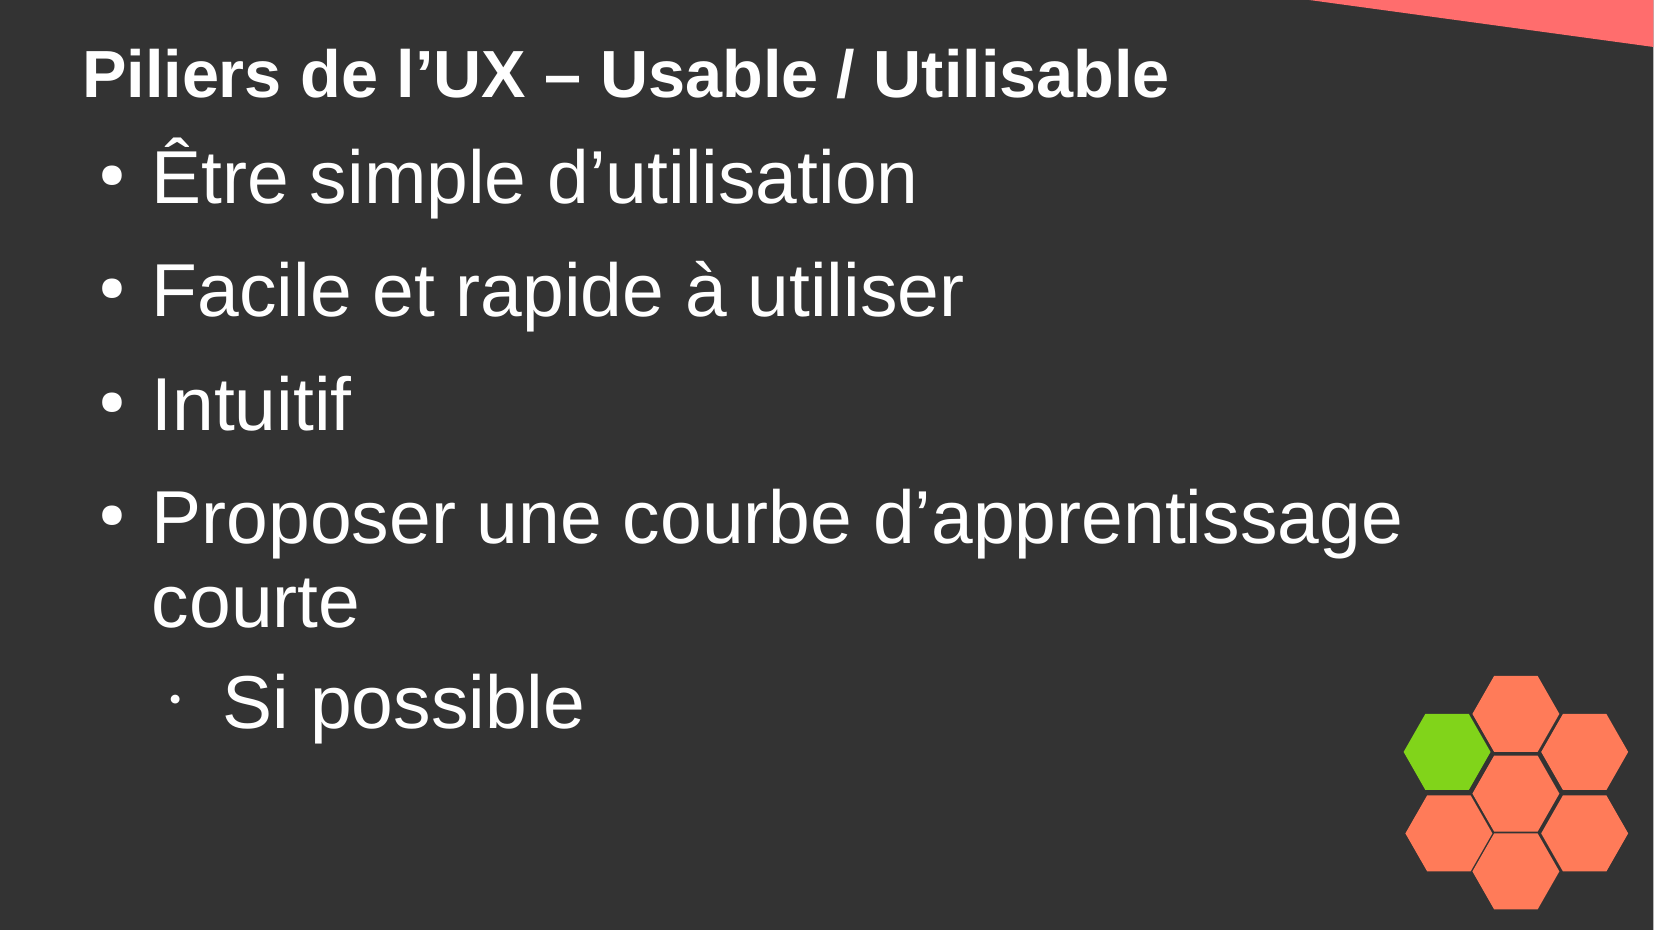

# Piliers de l’UX – Usable / Utilisable
Être simple d’utilisation
Facile et rapide à utiliser
Intuitif
Proposer une courbe d’apprentissage courte
Si possible